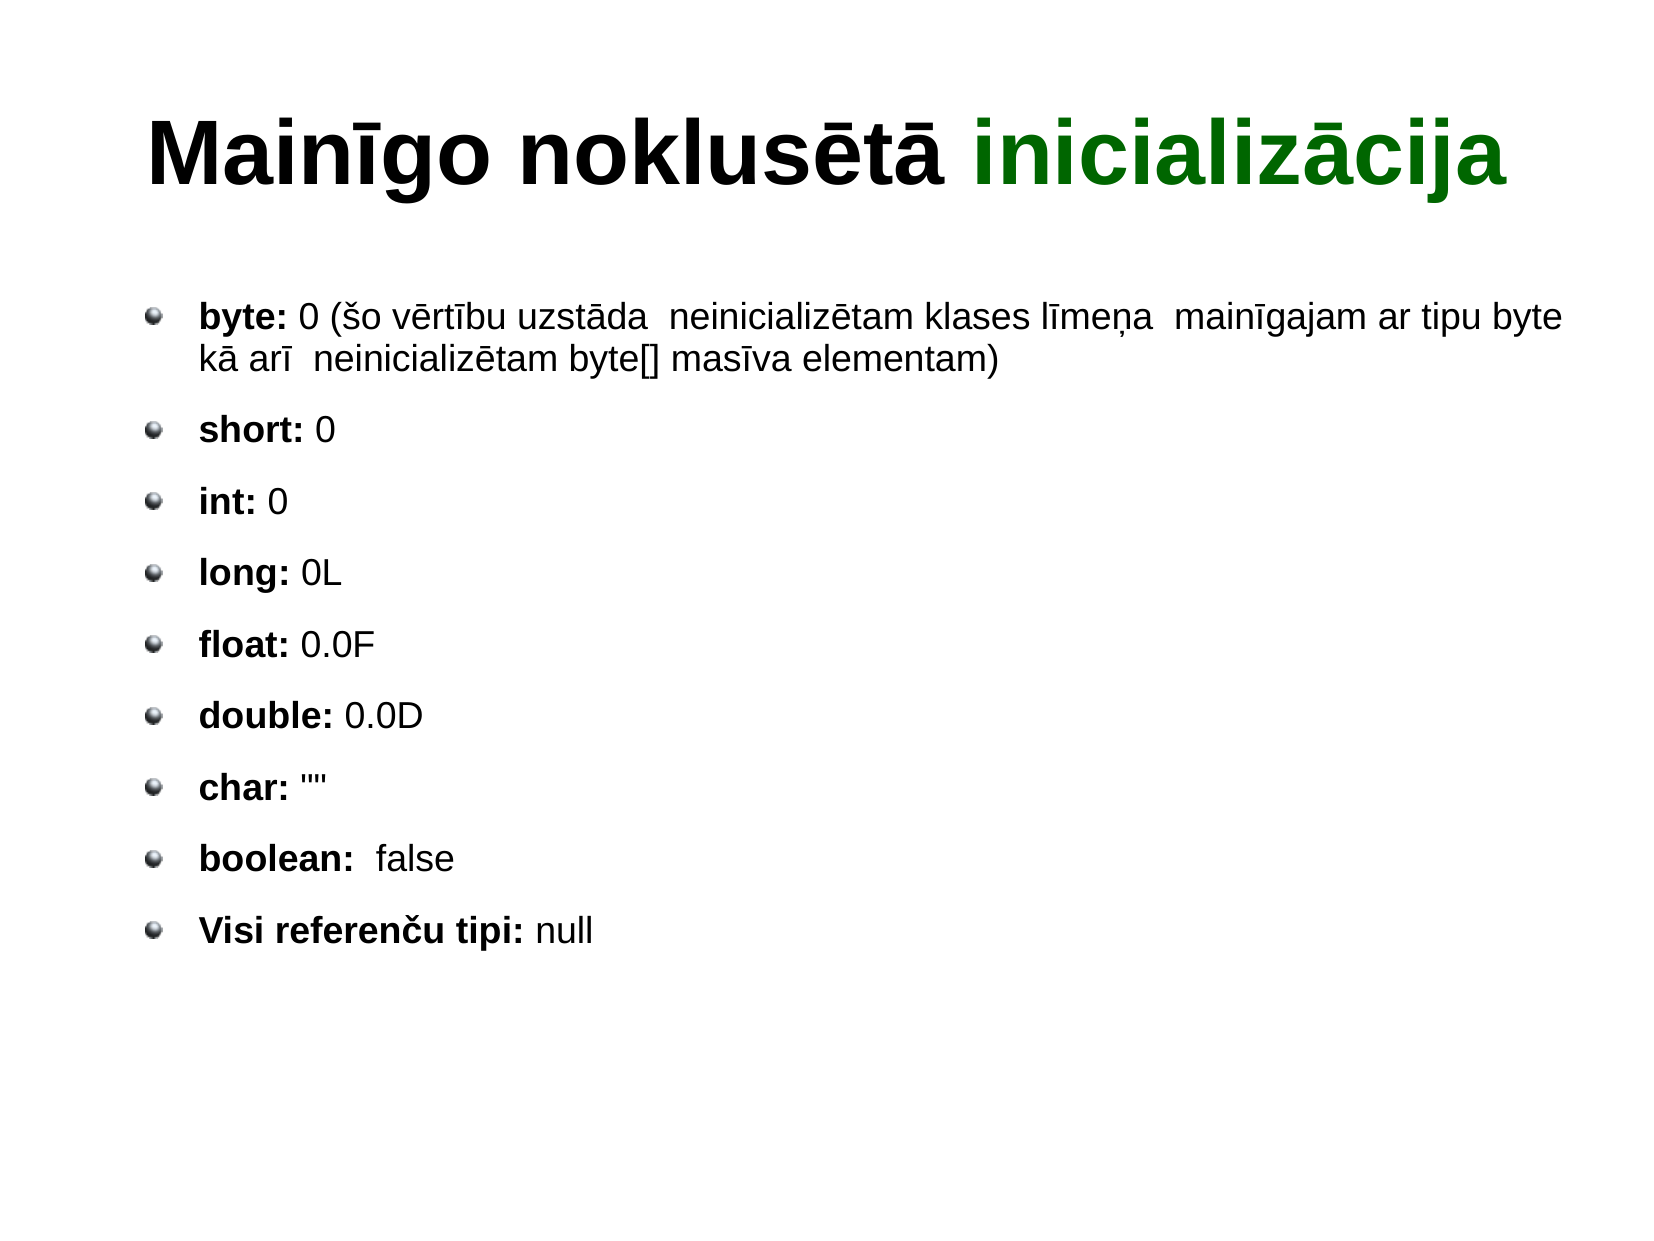

# Mainīgo noklusētā inicializācija
byte: 0 (šo vērtību uzstāda neinicializētam klases līmeņa mainīgajam ar tipu byte kā arī neinicializētam byte[] masīva elementam)
short: 0
int: 0
long: 0L
float: 0.0F
double: 0.0D
char: ""
boolean: false
Visi referenču tipi: null